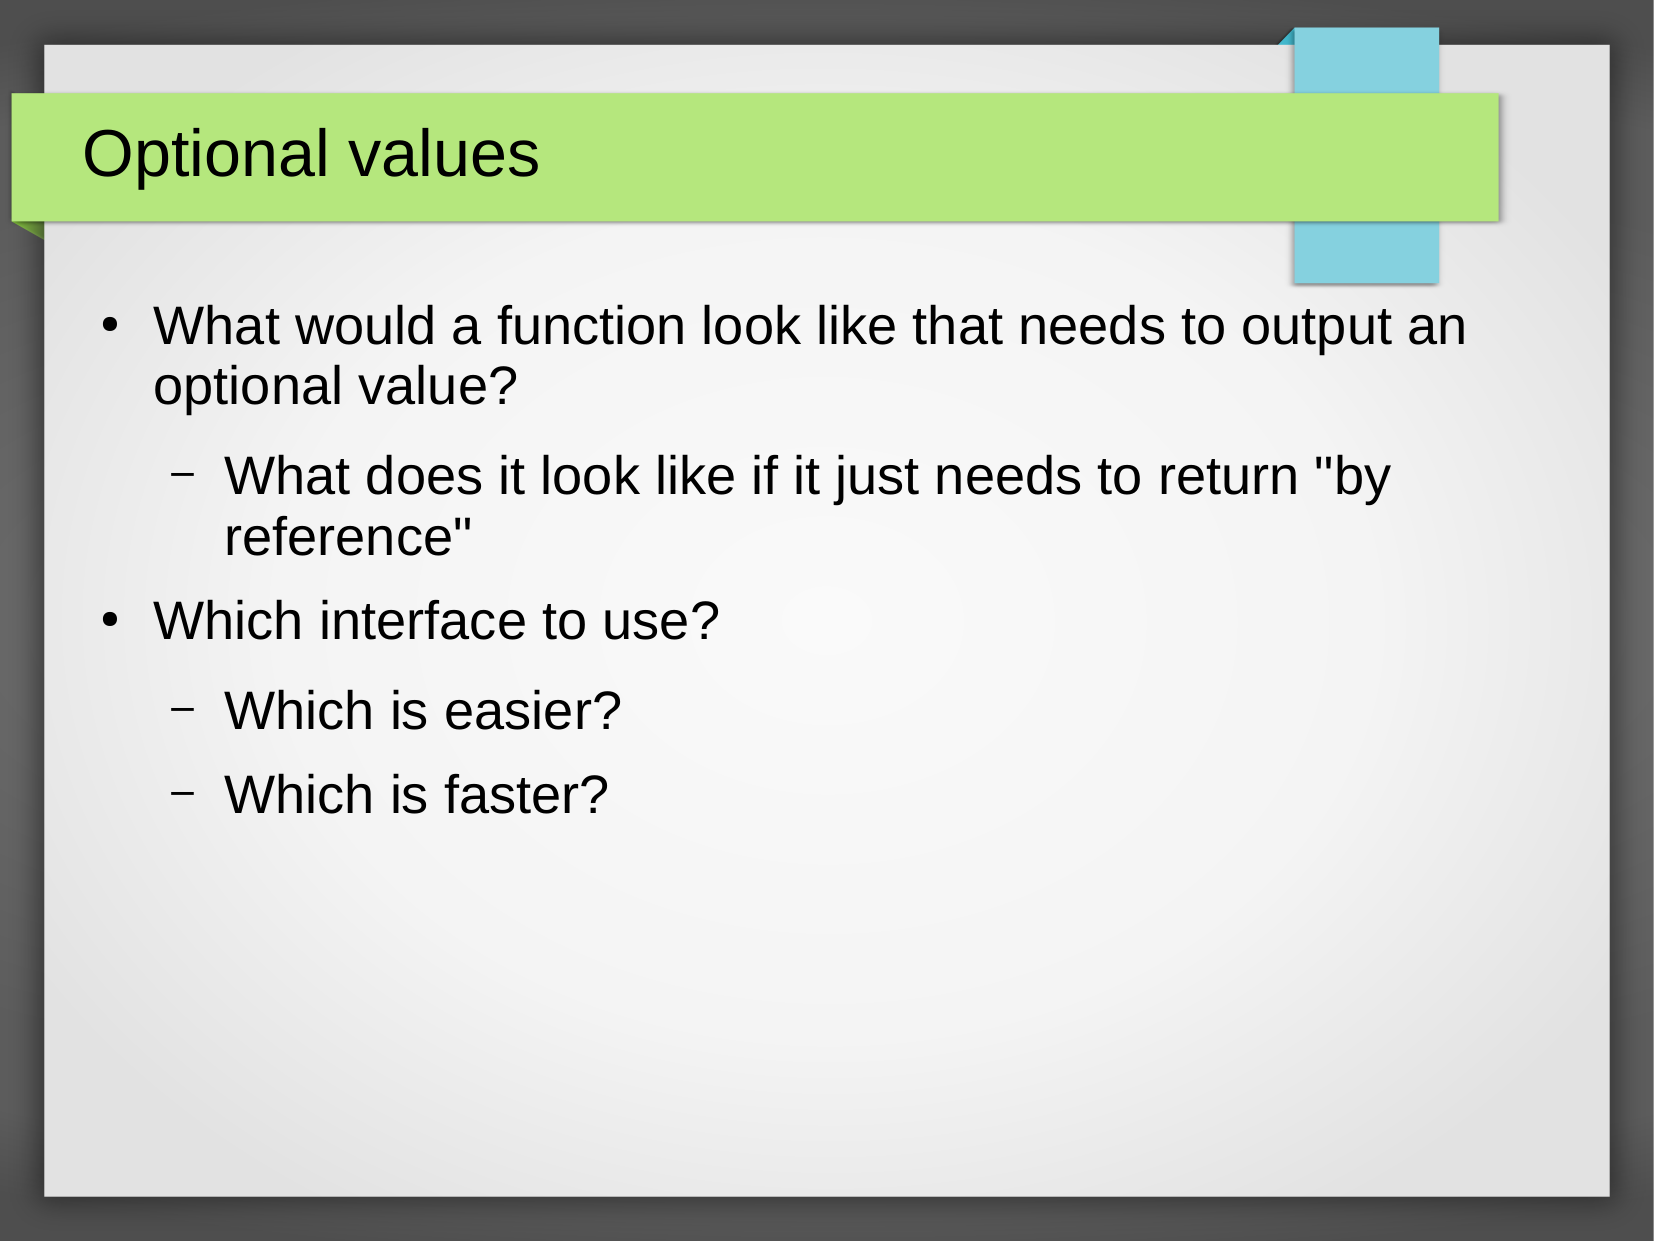

# Optional values
What would a function look like that needs to output an optional value?
What does it look like if it just needs to return "by reference"
Which interface to use?
Which is easier?
Which is faster?